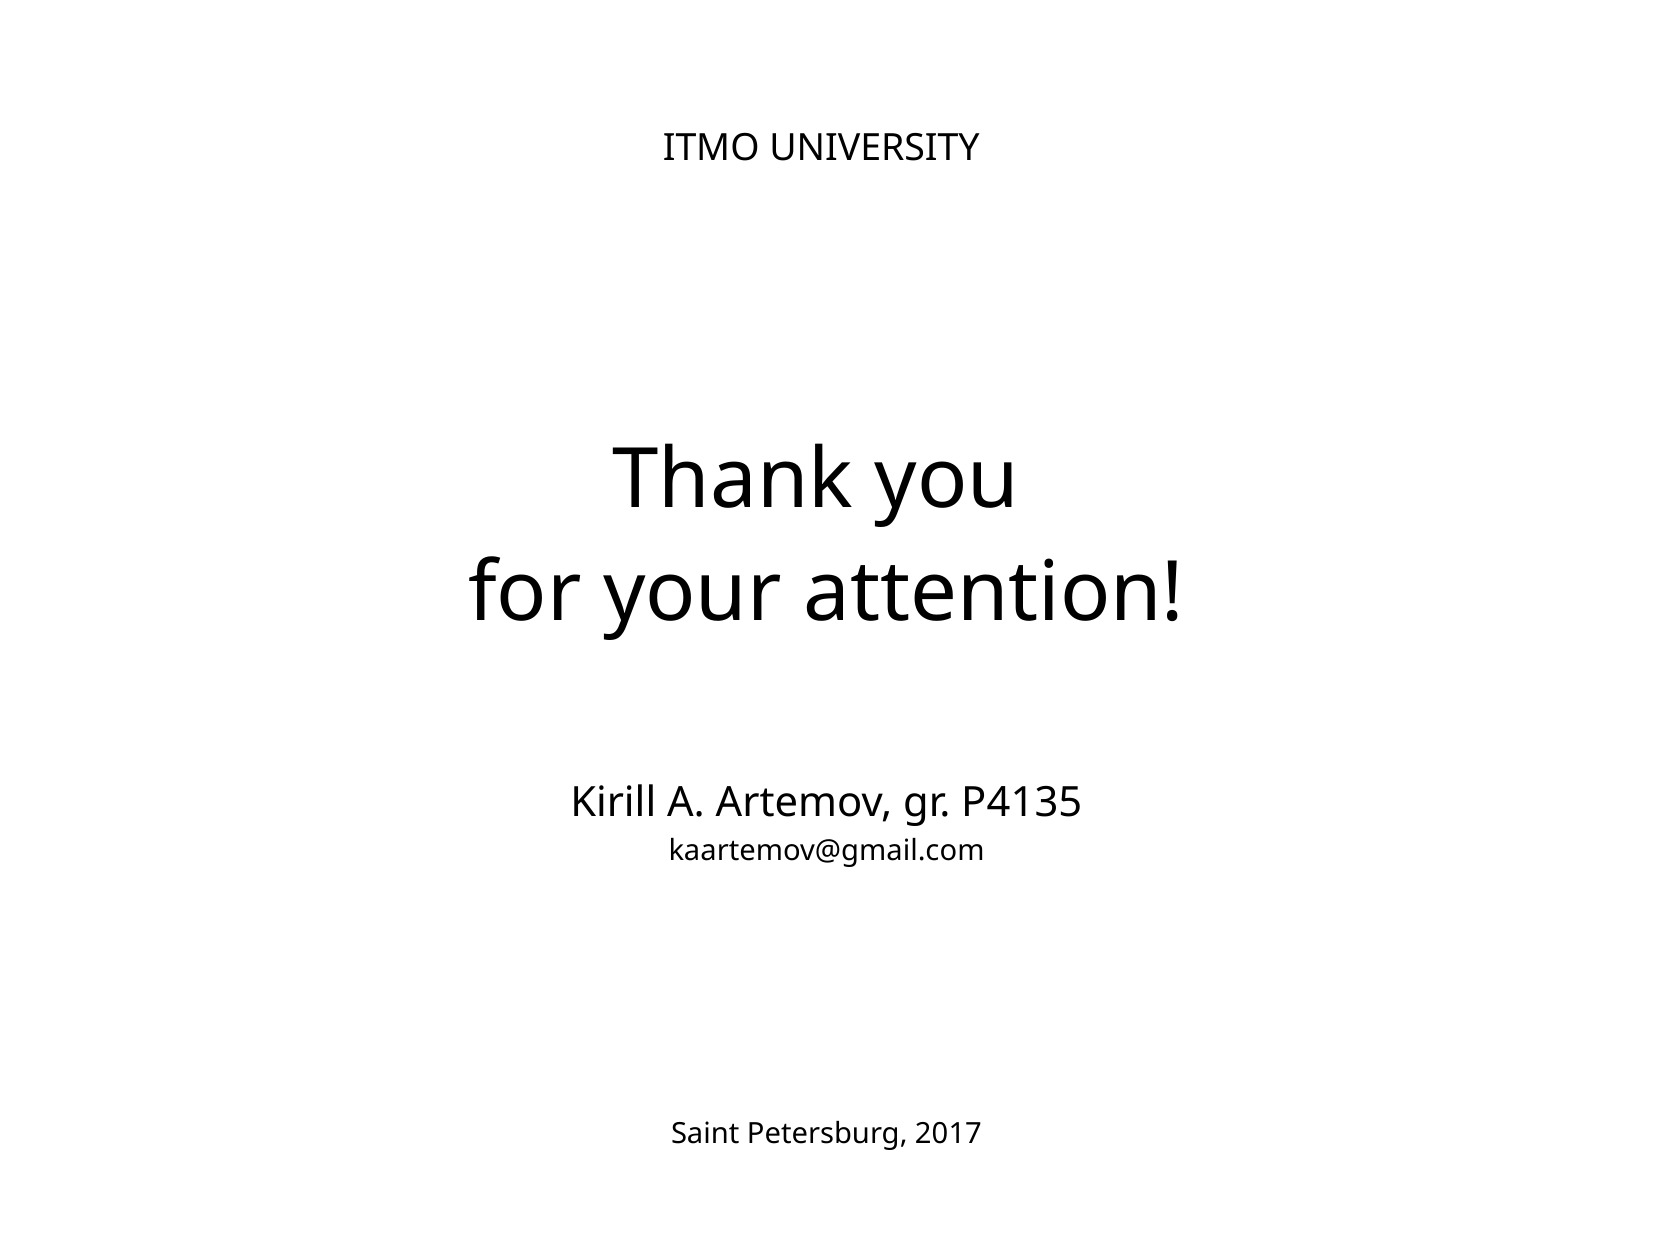

ITMO UNIVERSITY
# Thank you
for your attention!
Kirill A. Artemov, gr. P4135
kaartemov@gmail.com
Saint Petersburg, 2017